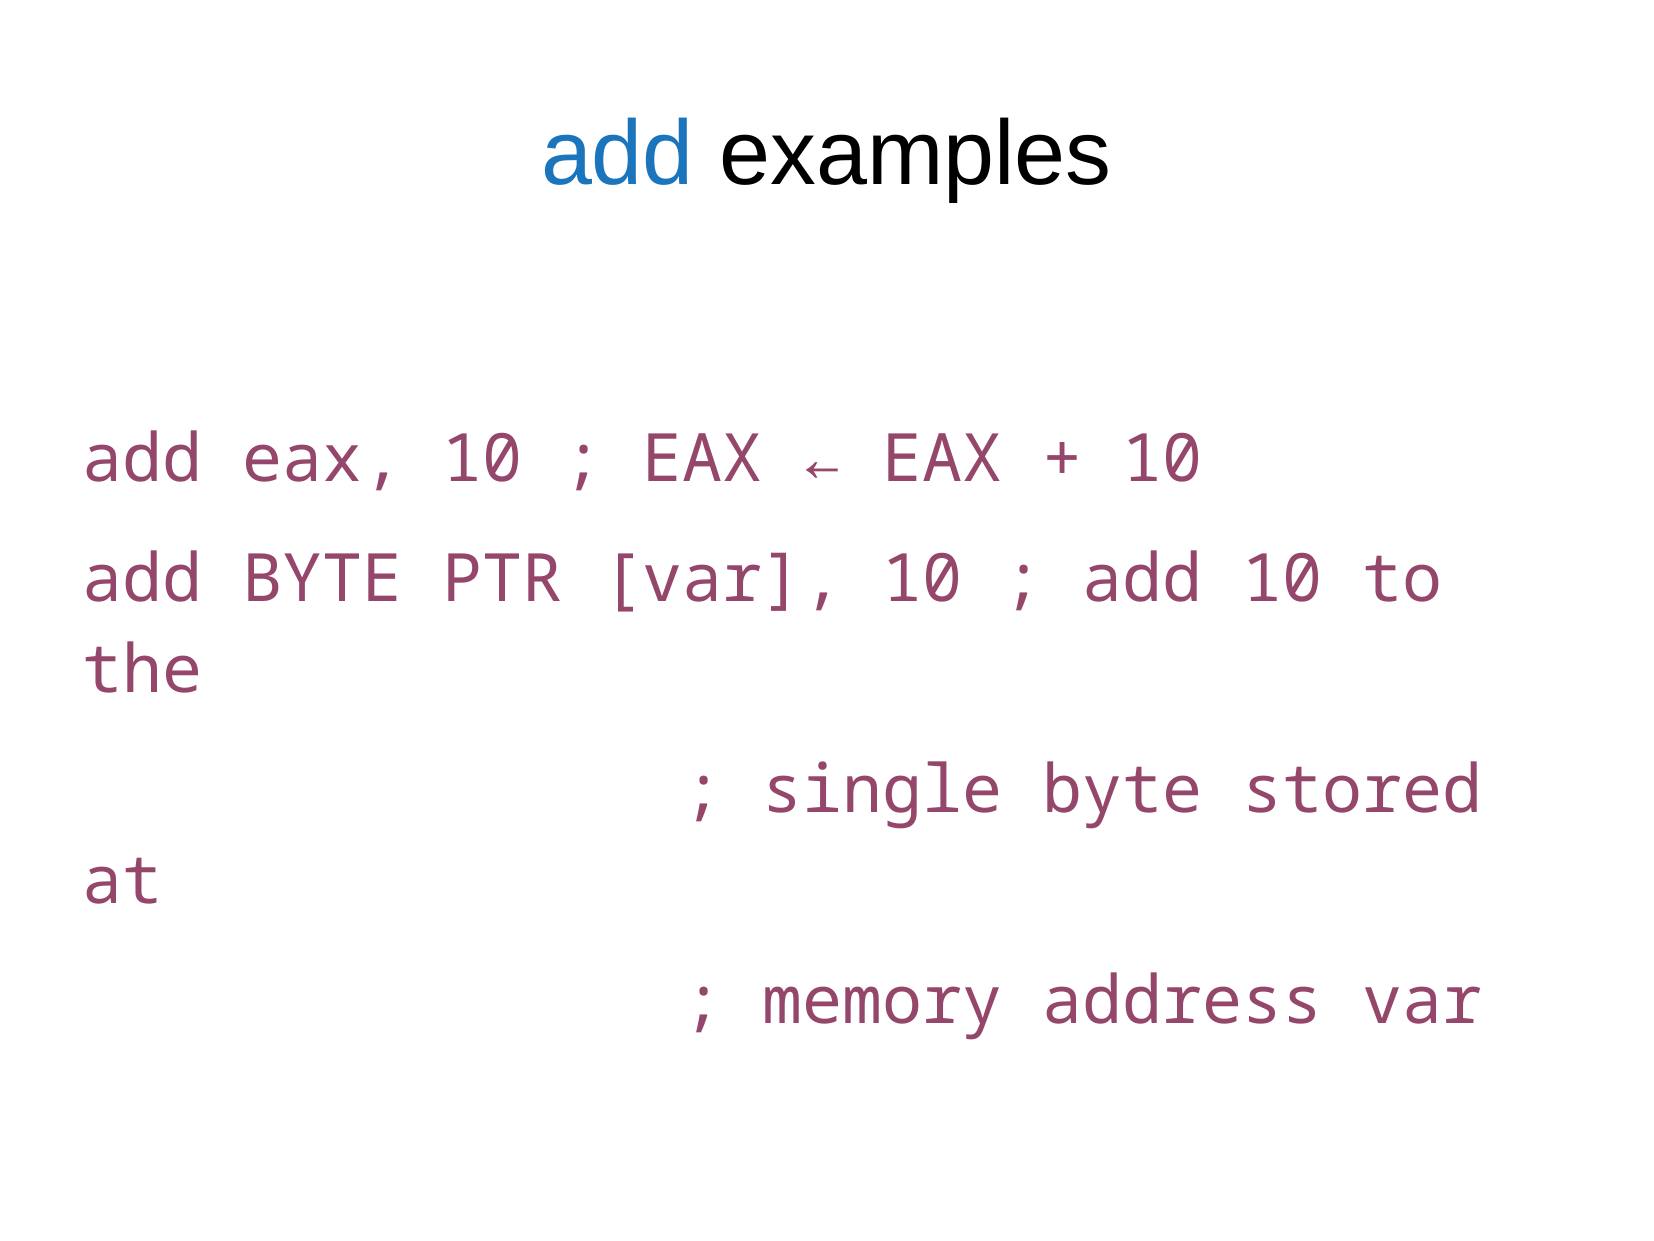

# add examples
add eax, 10 ; EAX ← EAX + 10
add BYTE PTR [var], 10 ; add 10 to the
 ; single byte stored at
 ; memory address var